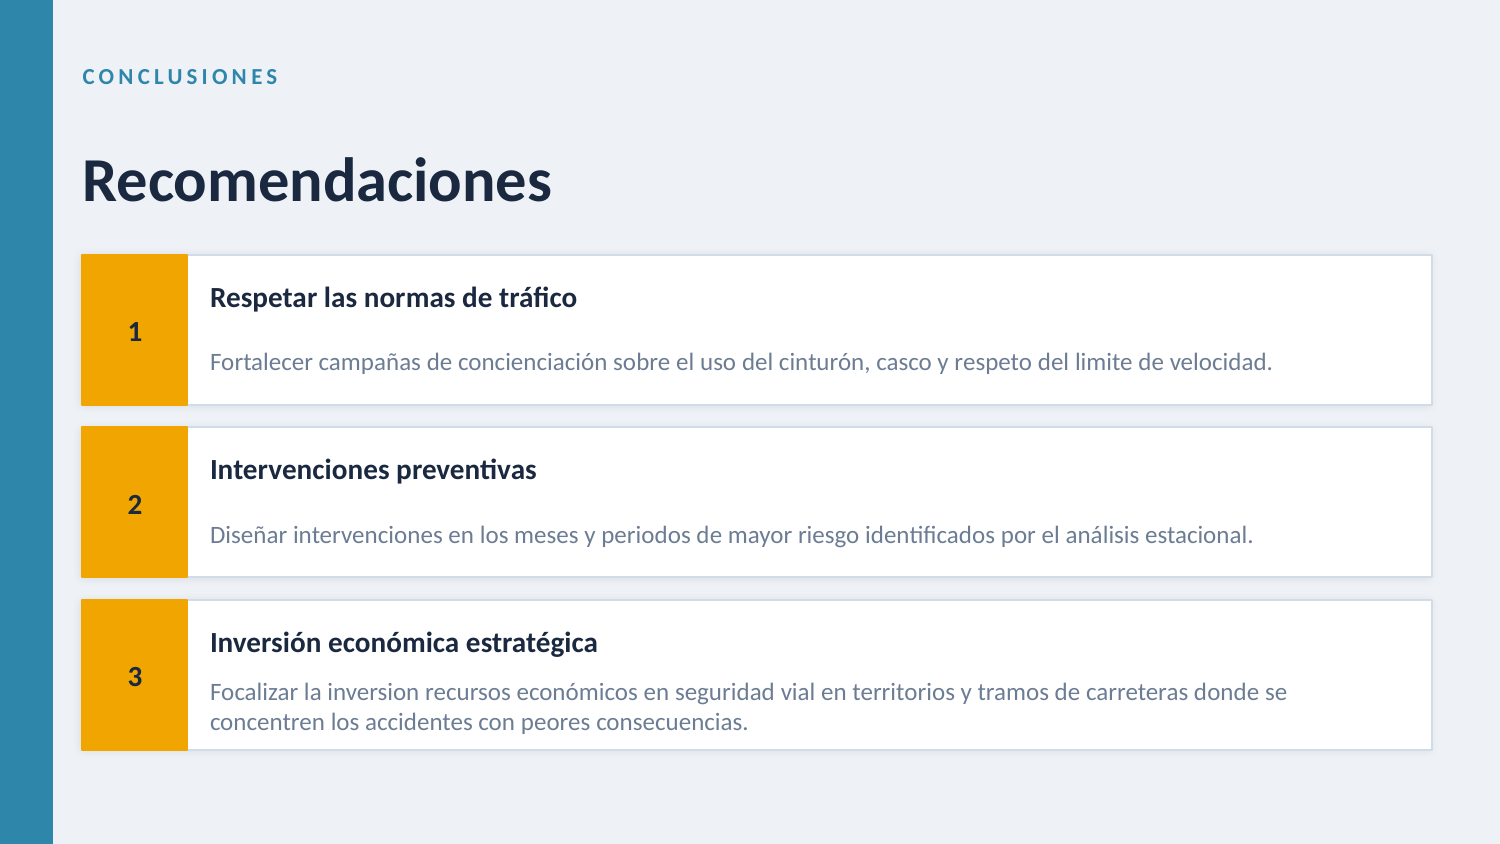

CONCLUSIONES
Recomendaciones
1
Respetar las normas de tráfico
Fortalecer campañas de concienciación sobre el uso del cinturón, casco y respeto del limite de velocidad.
2
Intervenciones preventivas
Diseñar intervenciones en los meses y periodos de mayor riesgo identificados por el análisis estacional.
3
Inversión económica estratégica
Focalizar la inversion recursos económicos en seguridad vial en territorios y tramos de carreteras donde se concentren los accidentes con peores consecuencias.